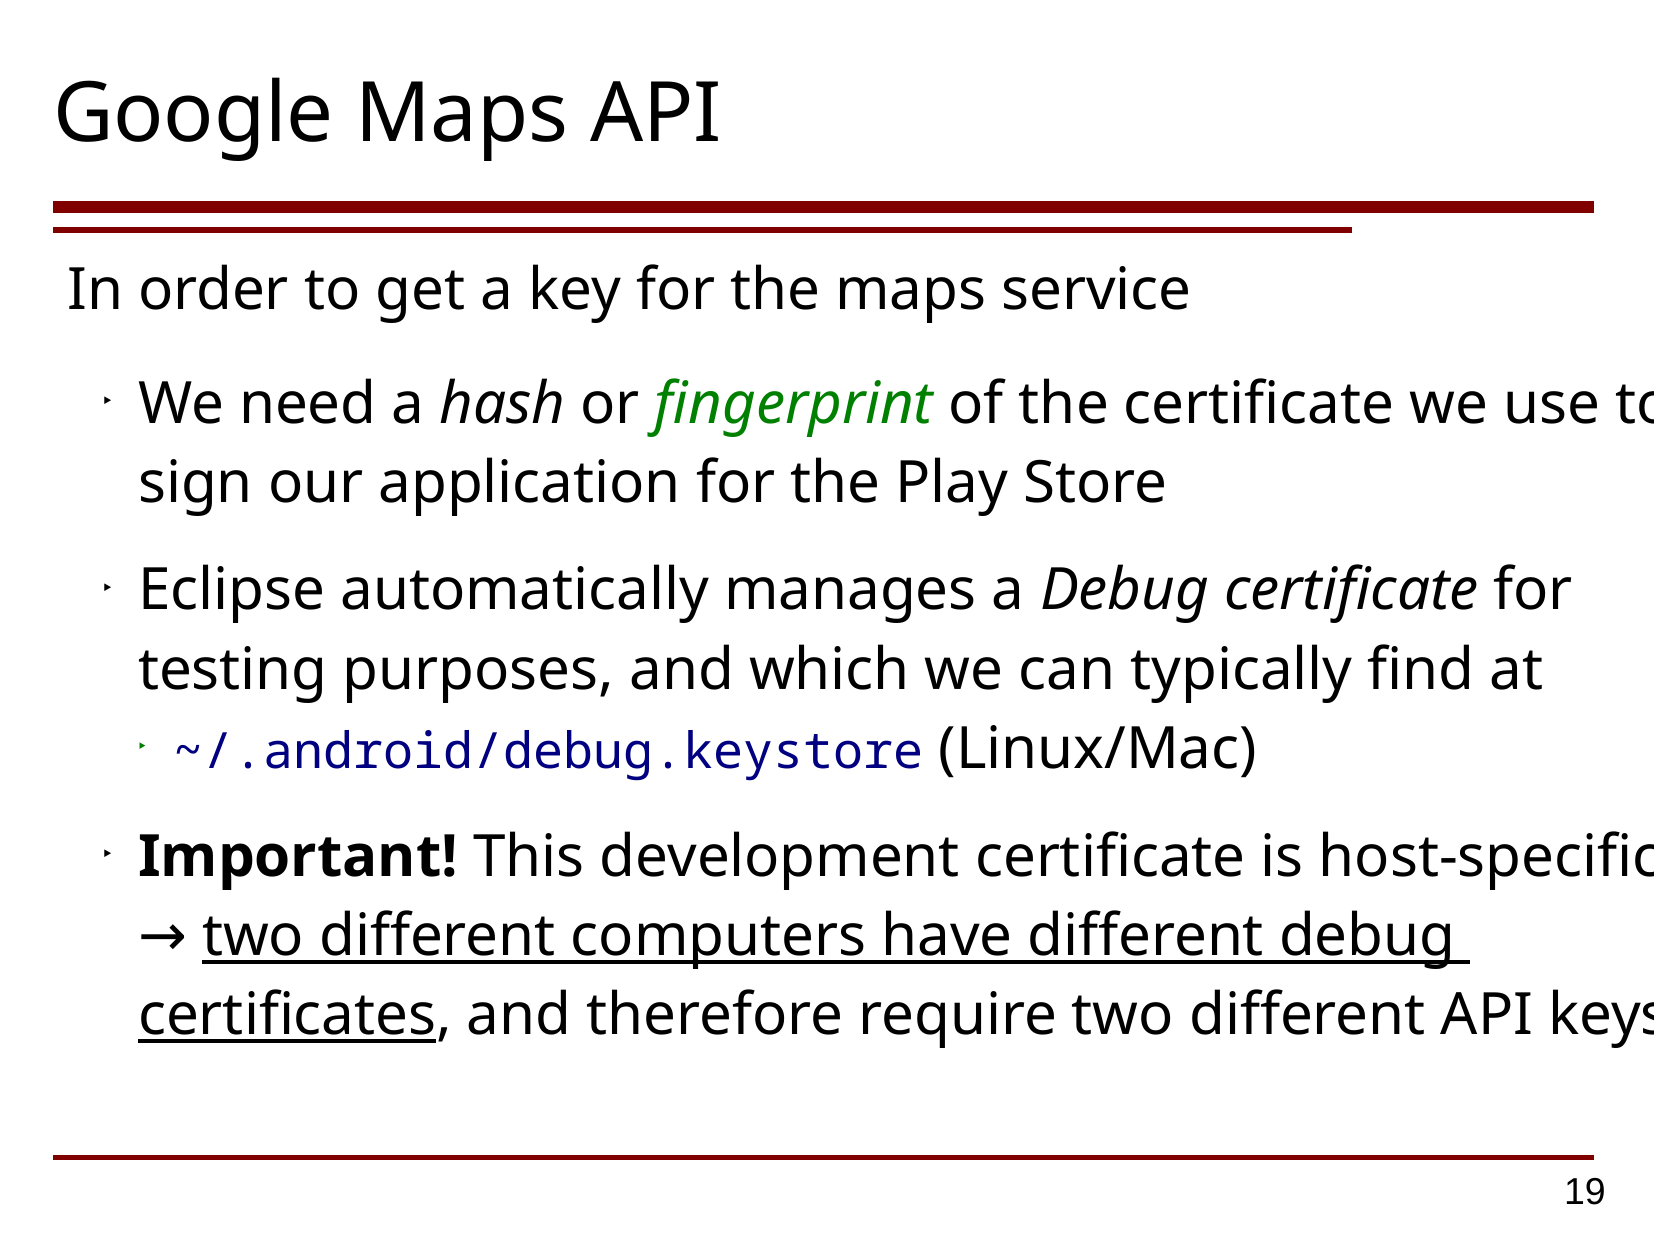

# Google Maps API
In order to get a key for the maps service
We need a hash or fingerprint of the certificate we use to
sign our application for the Play Store
Eclipse automatically manages a Debug certificate for
testing purposes, and which we can typically find at
~/.android/debug.keystore (Linux/Mac)
Important! This development certificate is host-specific
→ two different computers have different debug
certificates, and therefore require two different API keys!